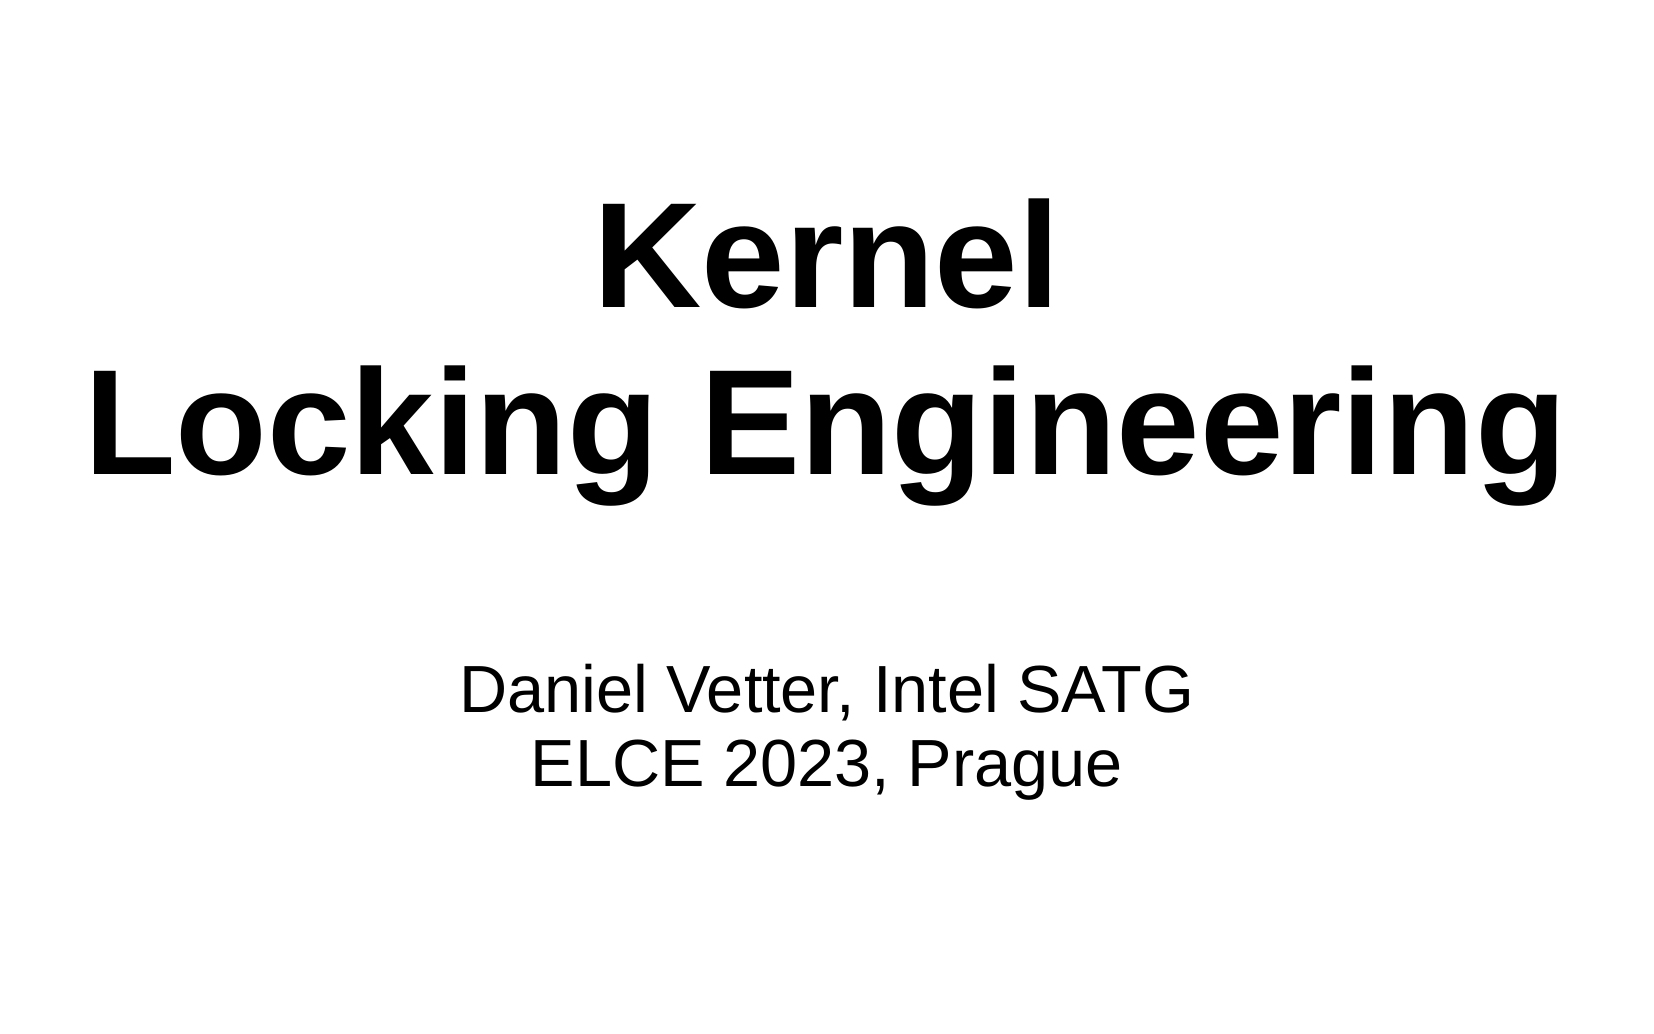

# Kernel Locking Engineering
Daniel Vetter, Intel SATG
ELCE 2023, Prague